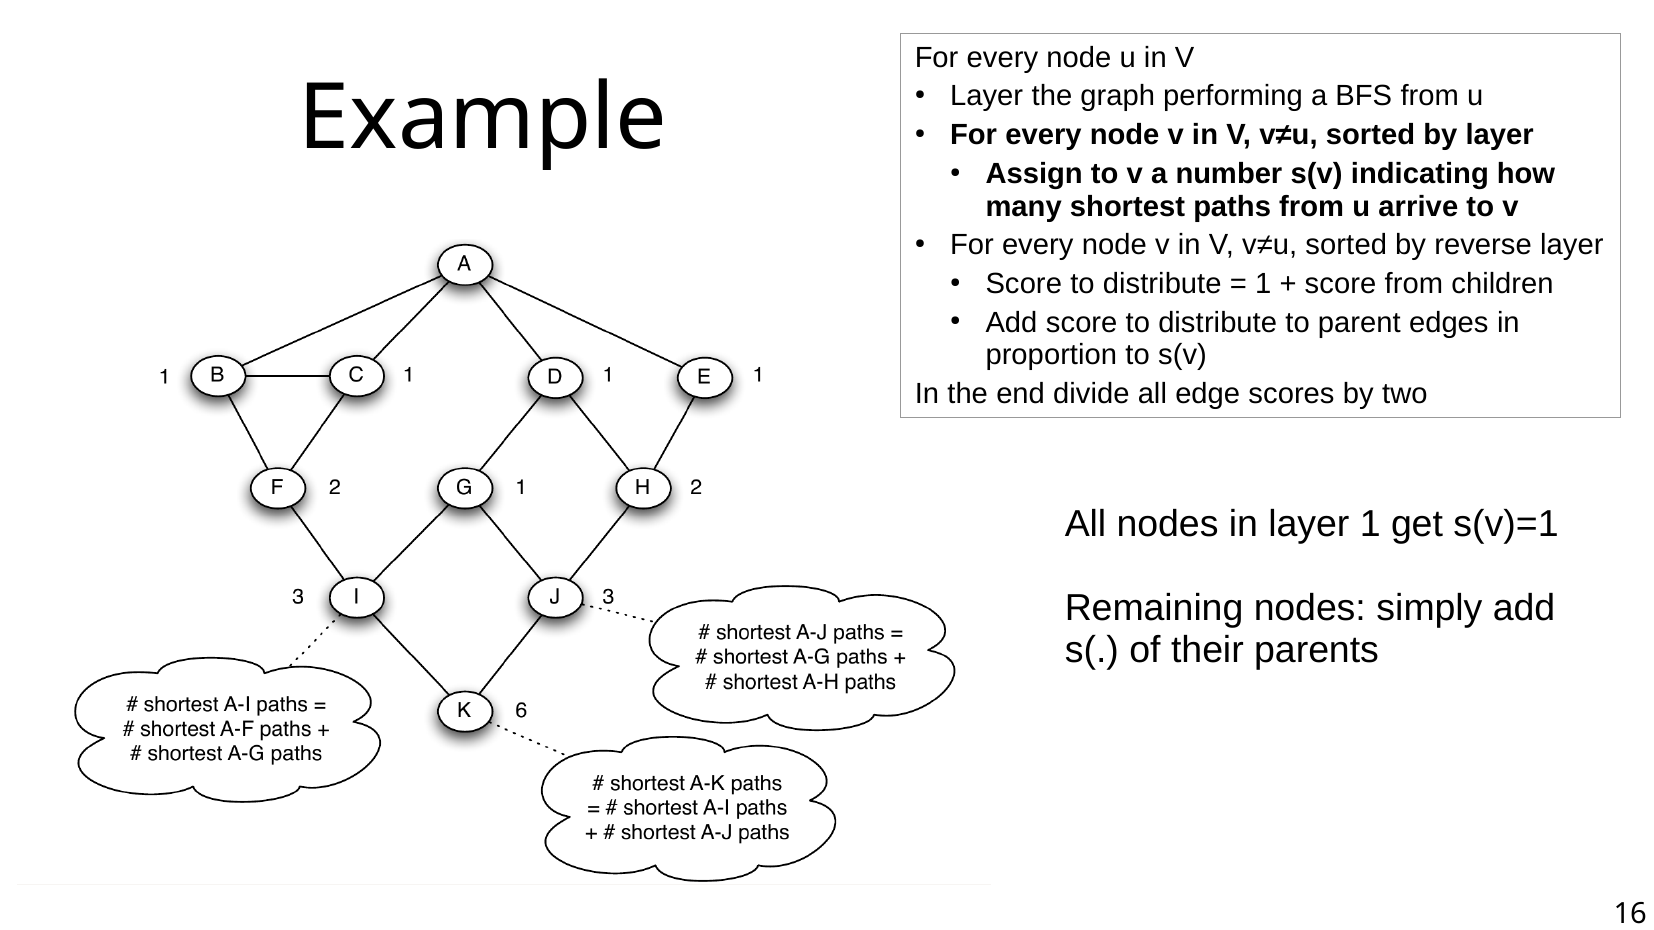

# Example
For every node u in V
Layer the graph performing a BFS from u
For every node v in V, v≠u, sorted by layer
Assign to v a number s(v) indicating how many shortest paths from u arrive to v
For every node v in V, v≠u, sorted by reverse layer
Score to distribute = 1 + score from children
Add score to distribute to parent edges in proportion to s(v)
In the end divide all edge scores by two
All nodes in layer 1 get s(v)=1
Remaining nodes: simply add s(.) of their parents
16